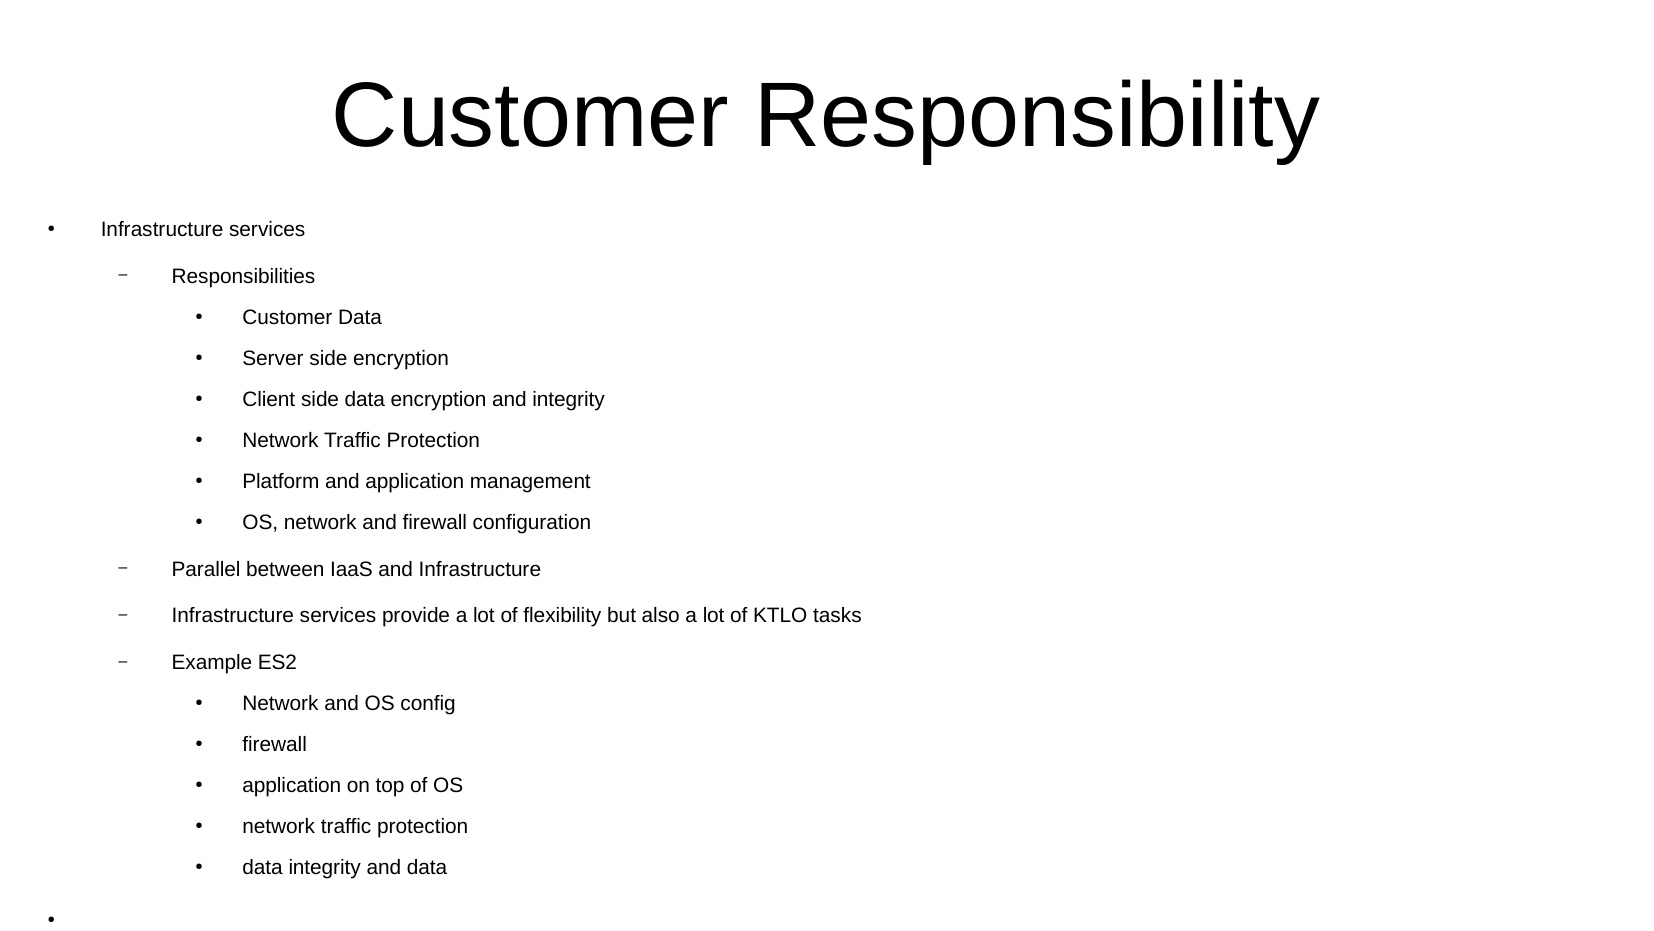

# Customer Responsibility
Infrastructure services
Responsibilities
Customer Data
Server side encryption
Client side data encryption and integrity
Network Traffic Protection
Platform and application management
OS, network and firewall configuration
Parallel between IaaS and Infrastructure
Infrastructure services provide a lot of flexibility but also a lot of KTLO tasks
Example ES2
Network and OS config
firewall
application on top of OS
network traffic protection
data integrity and data